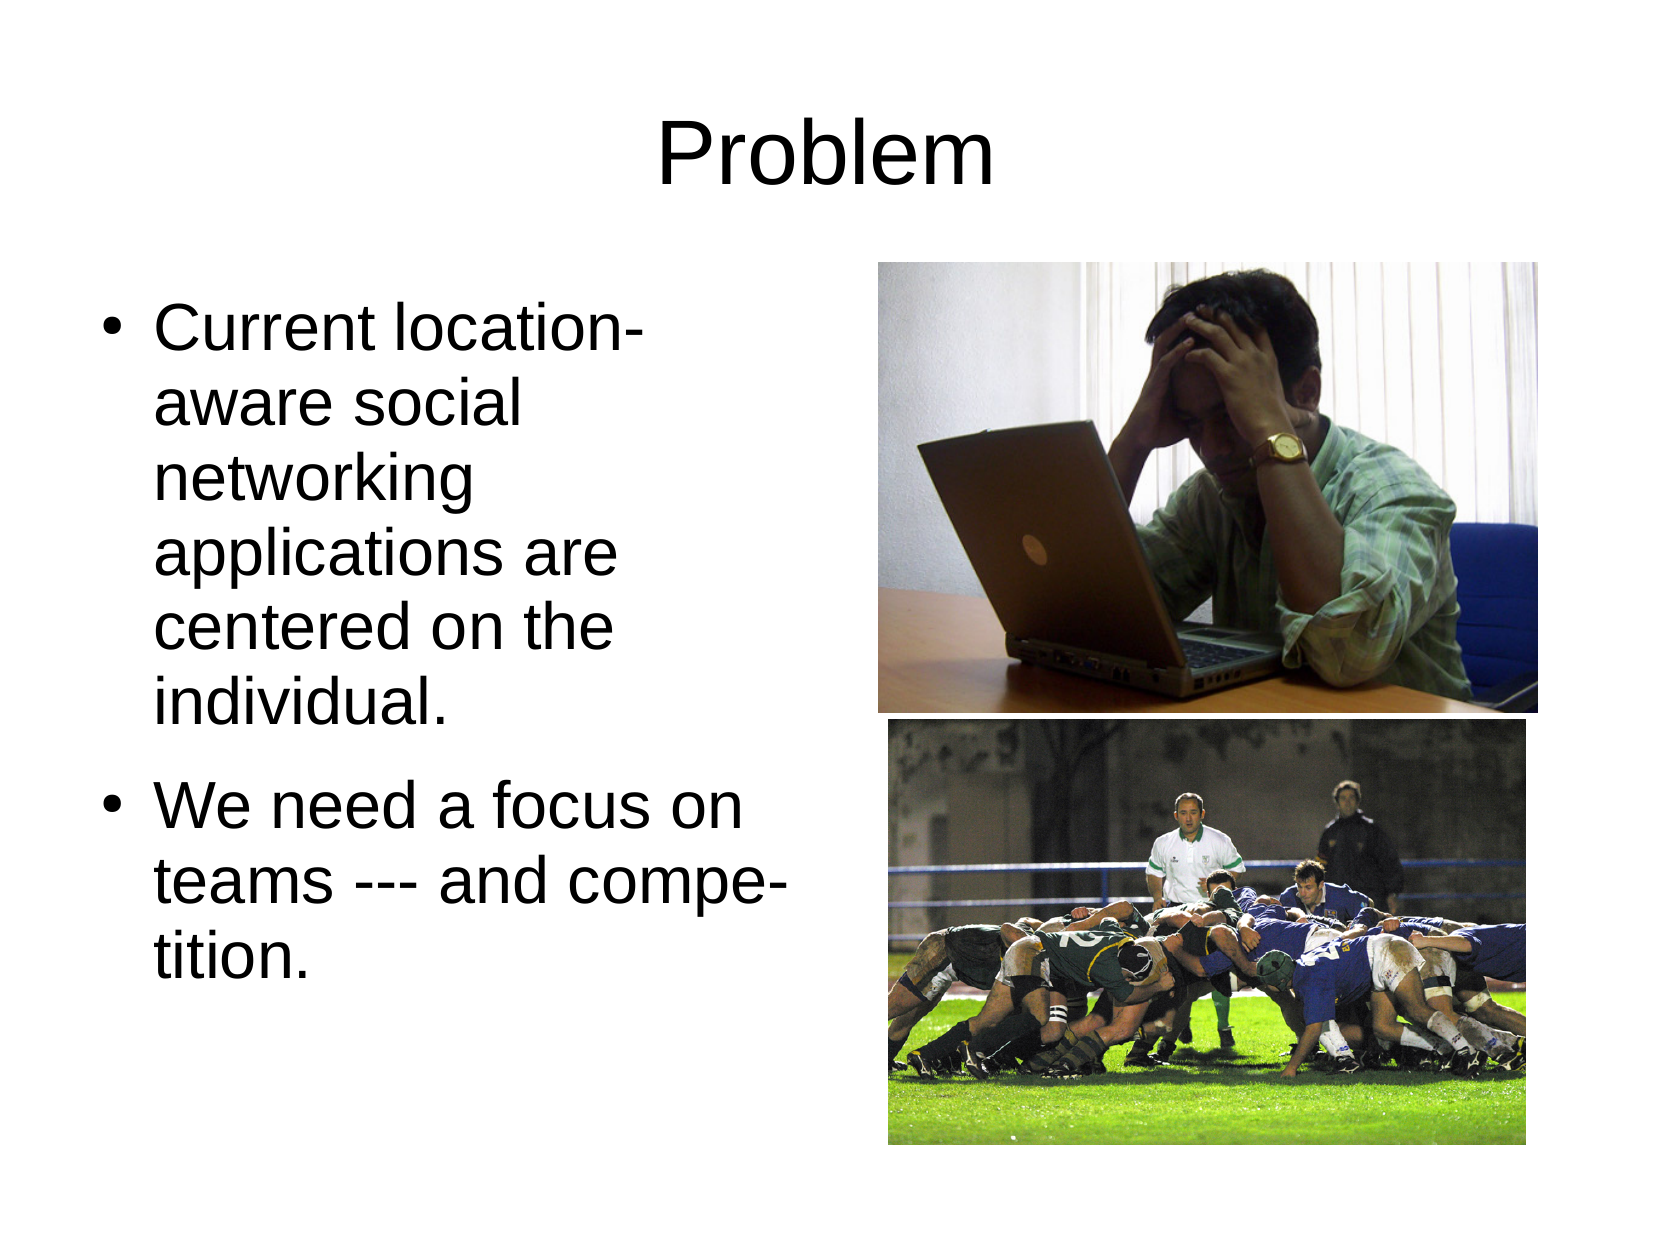

# Problem
Current location-aware social networking applications are centered on the individual.
We need a focus on teams --- and compe-tition.